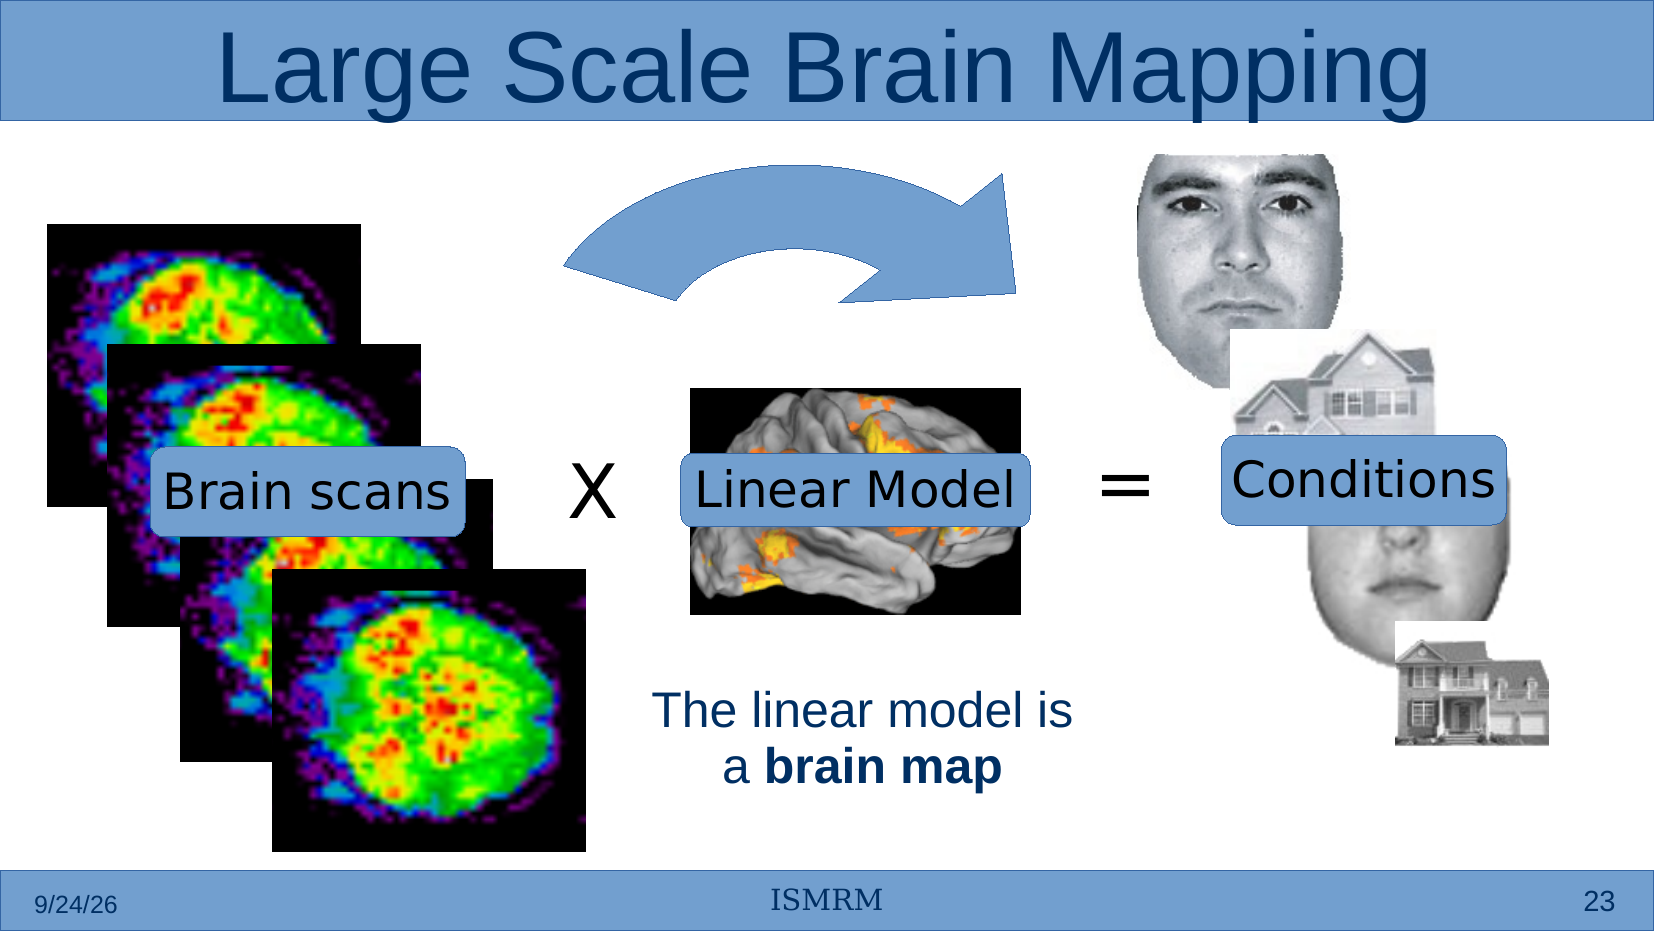

# Large Scale Brain Mapping
=
Conditions
X
Brain scans
Linear Model
The linear model is a brain map
23